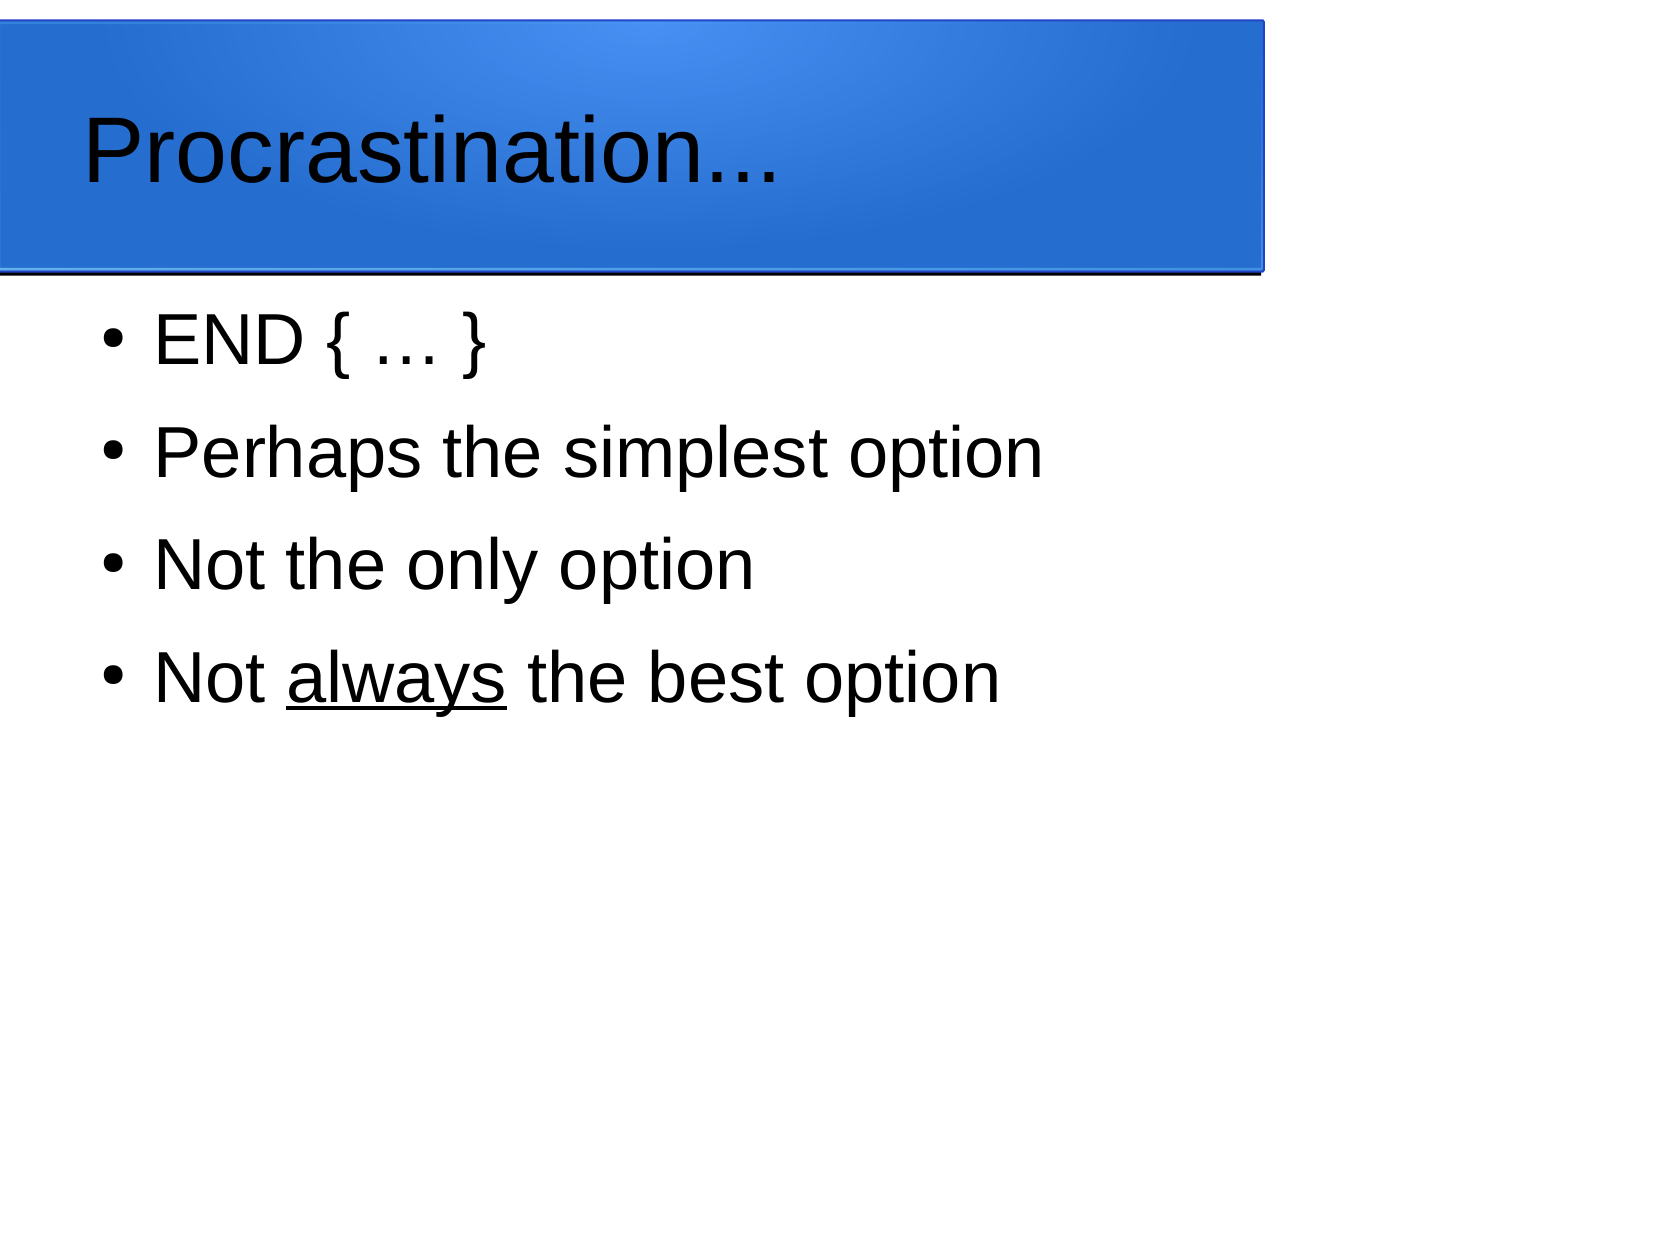

# Procrastination...
END { … }
Perhaps the simplest option
Not the only option
Not always the best option